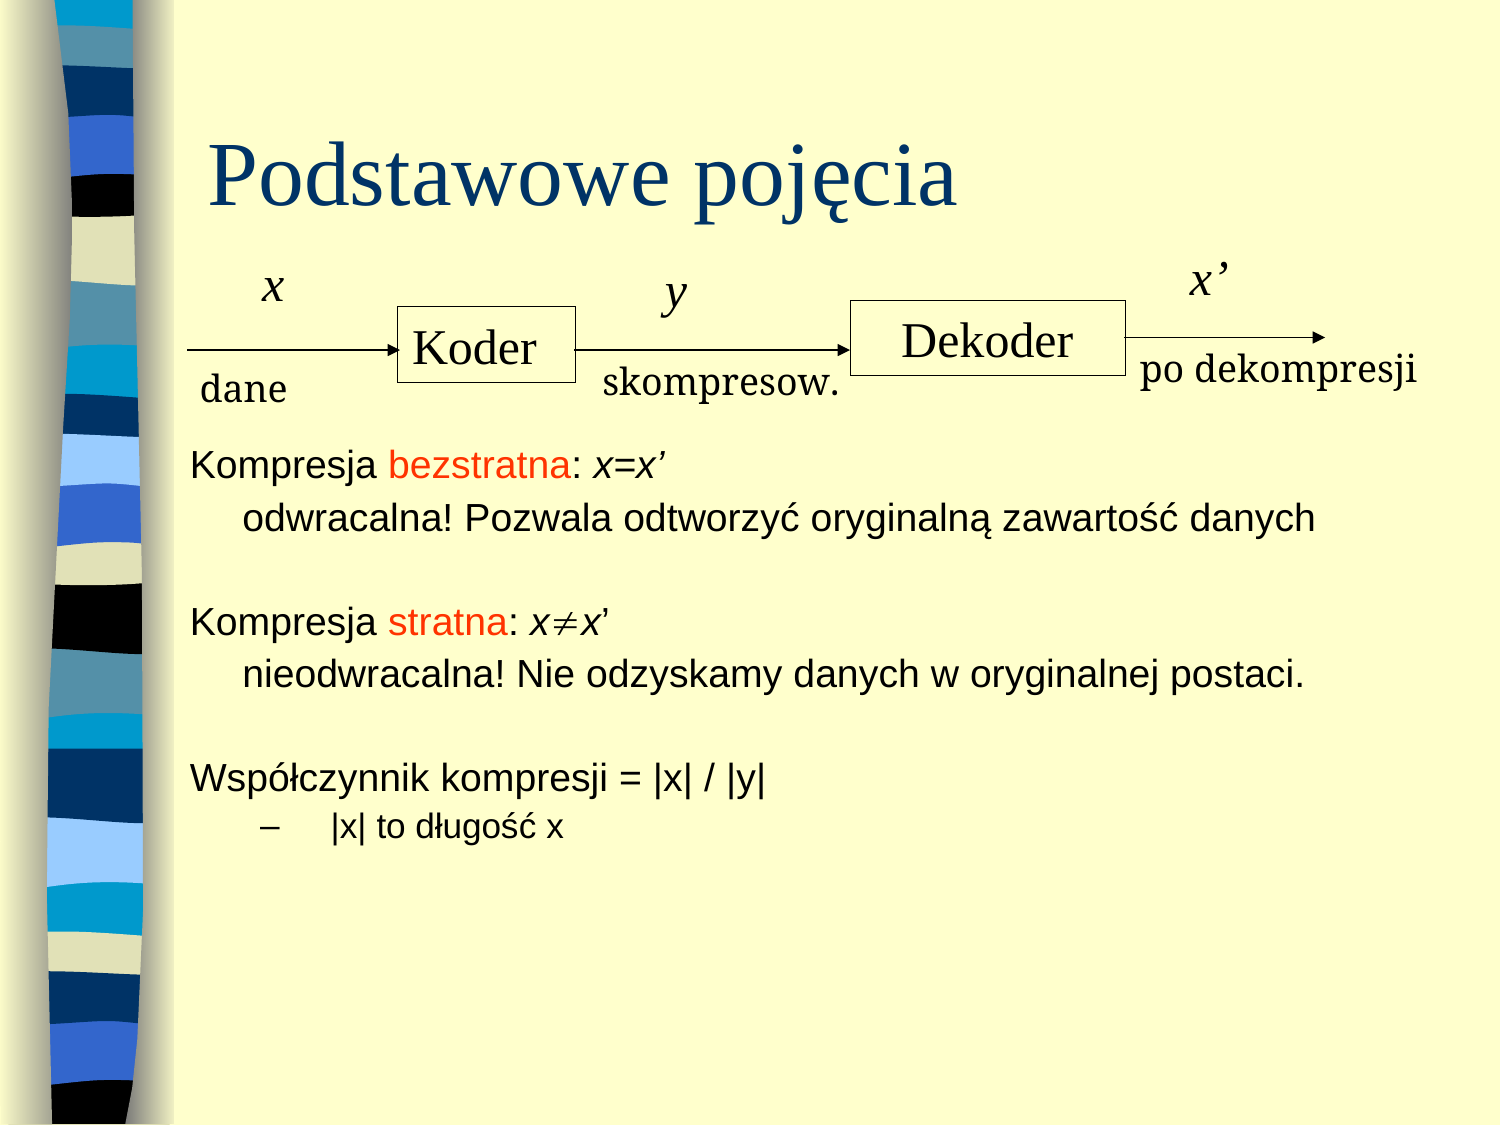

# Podstawowe pojęcia
Kompresja bezstratna: x=x’
	odwracalna! Pozwala odtworzyć oryginalną zawartość danych
Kompresja stratna: xx’
	nieodwracalna! Nie odzyskamy danych w oryginalnej postaci.
Współczynnik kompresji = |x| / |y|
	|x| to długość x
x’
x
y
Dekoder
Koder
po dekompresji
skompresow.
dane